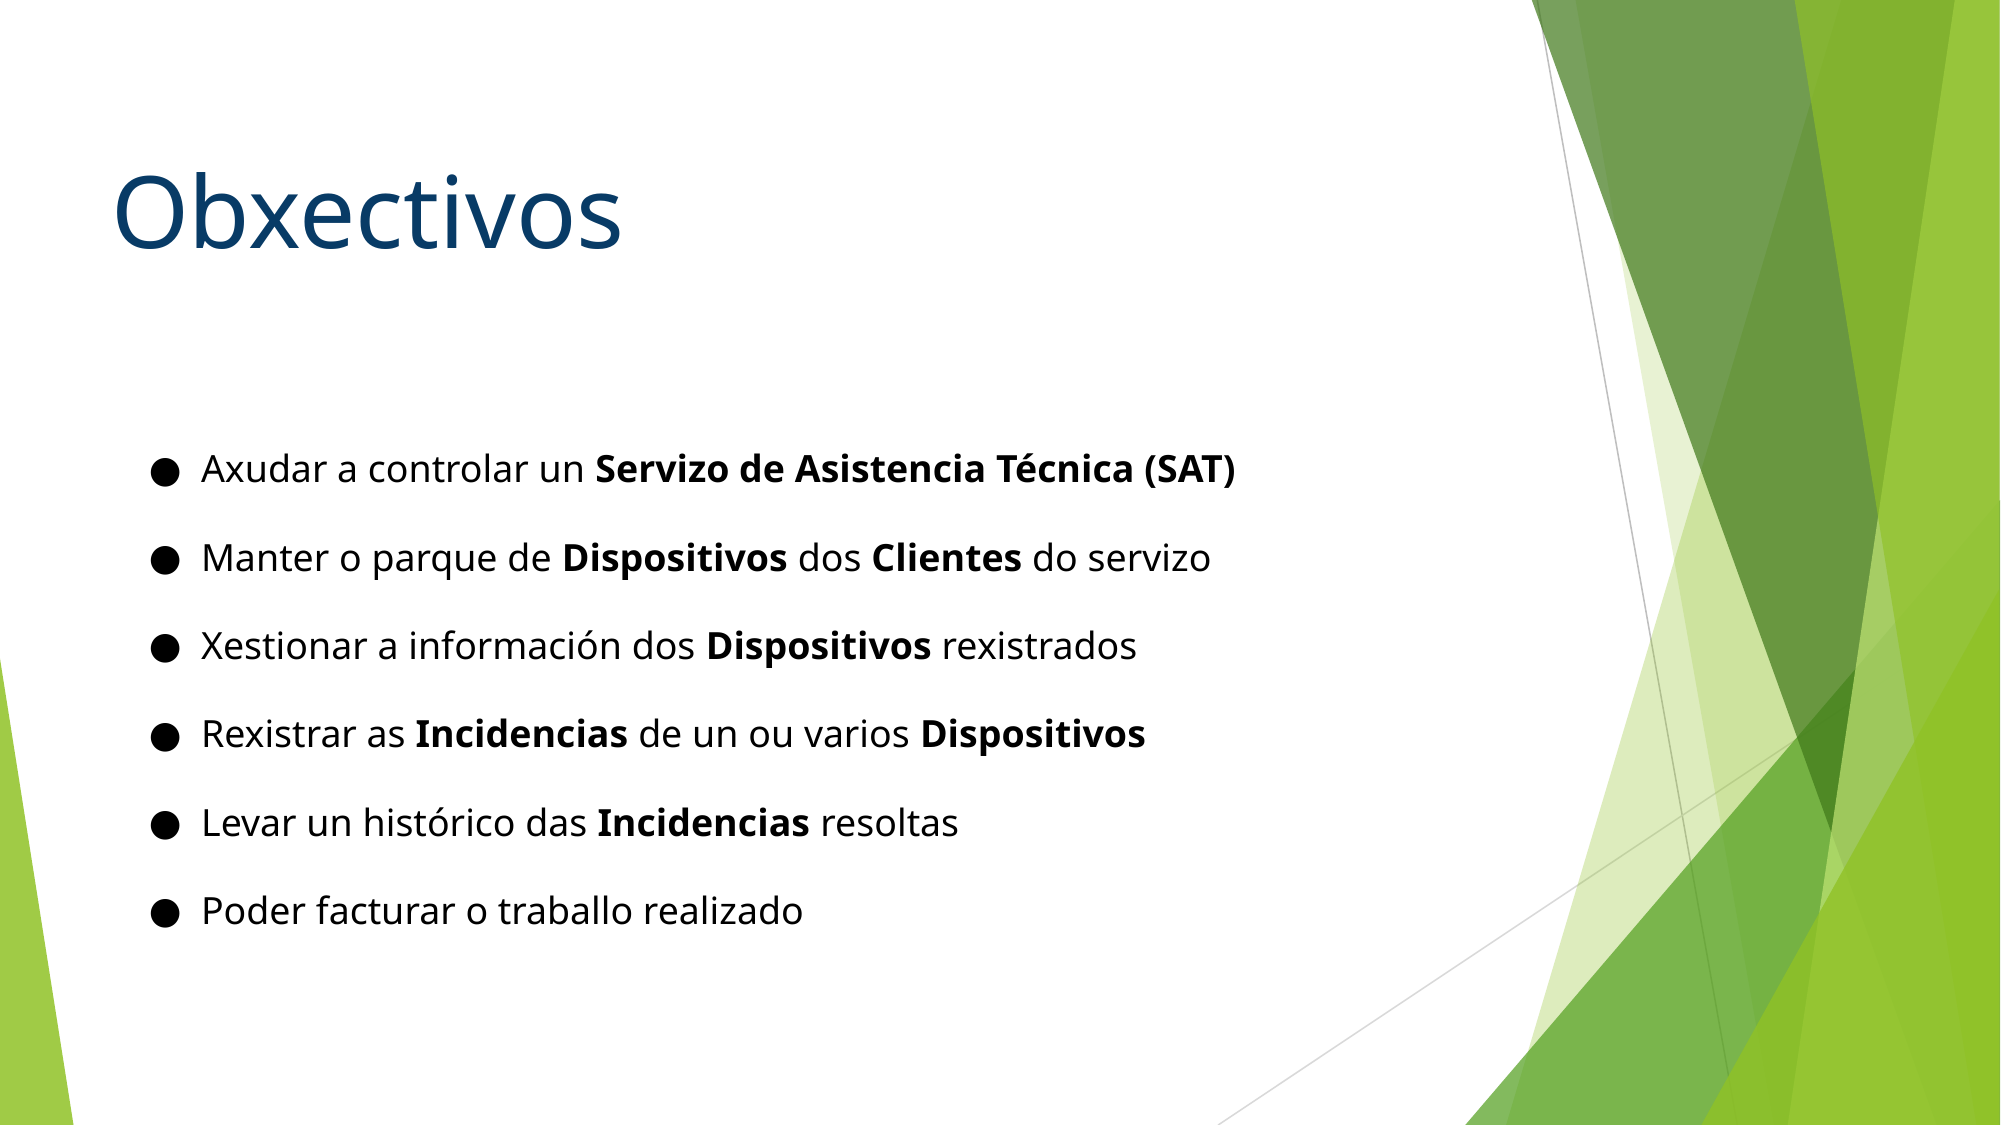

# Obxectivos
Axudar a controlar un Servizo de Asistencia Técnica (SAT)
Manter o parque de Dispositivos dos Clientes do servizo
Xestionar a información dos Dispositivos rexistrados
Rexistrar as Incidencias de un ou varios Dispositivos
Levar un histórico das Incidencias resoltas
Poder facturar o traballo realizado